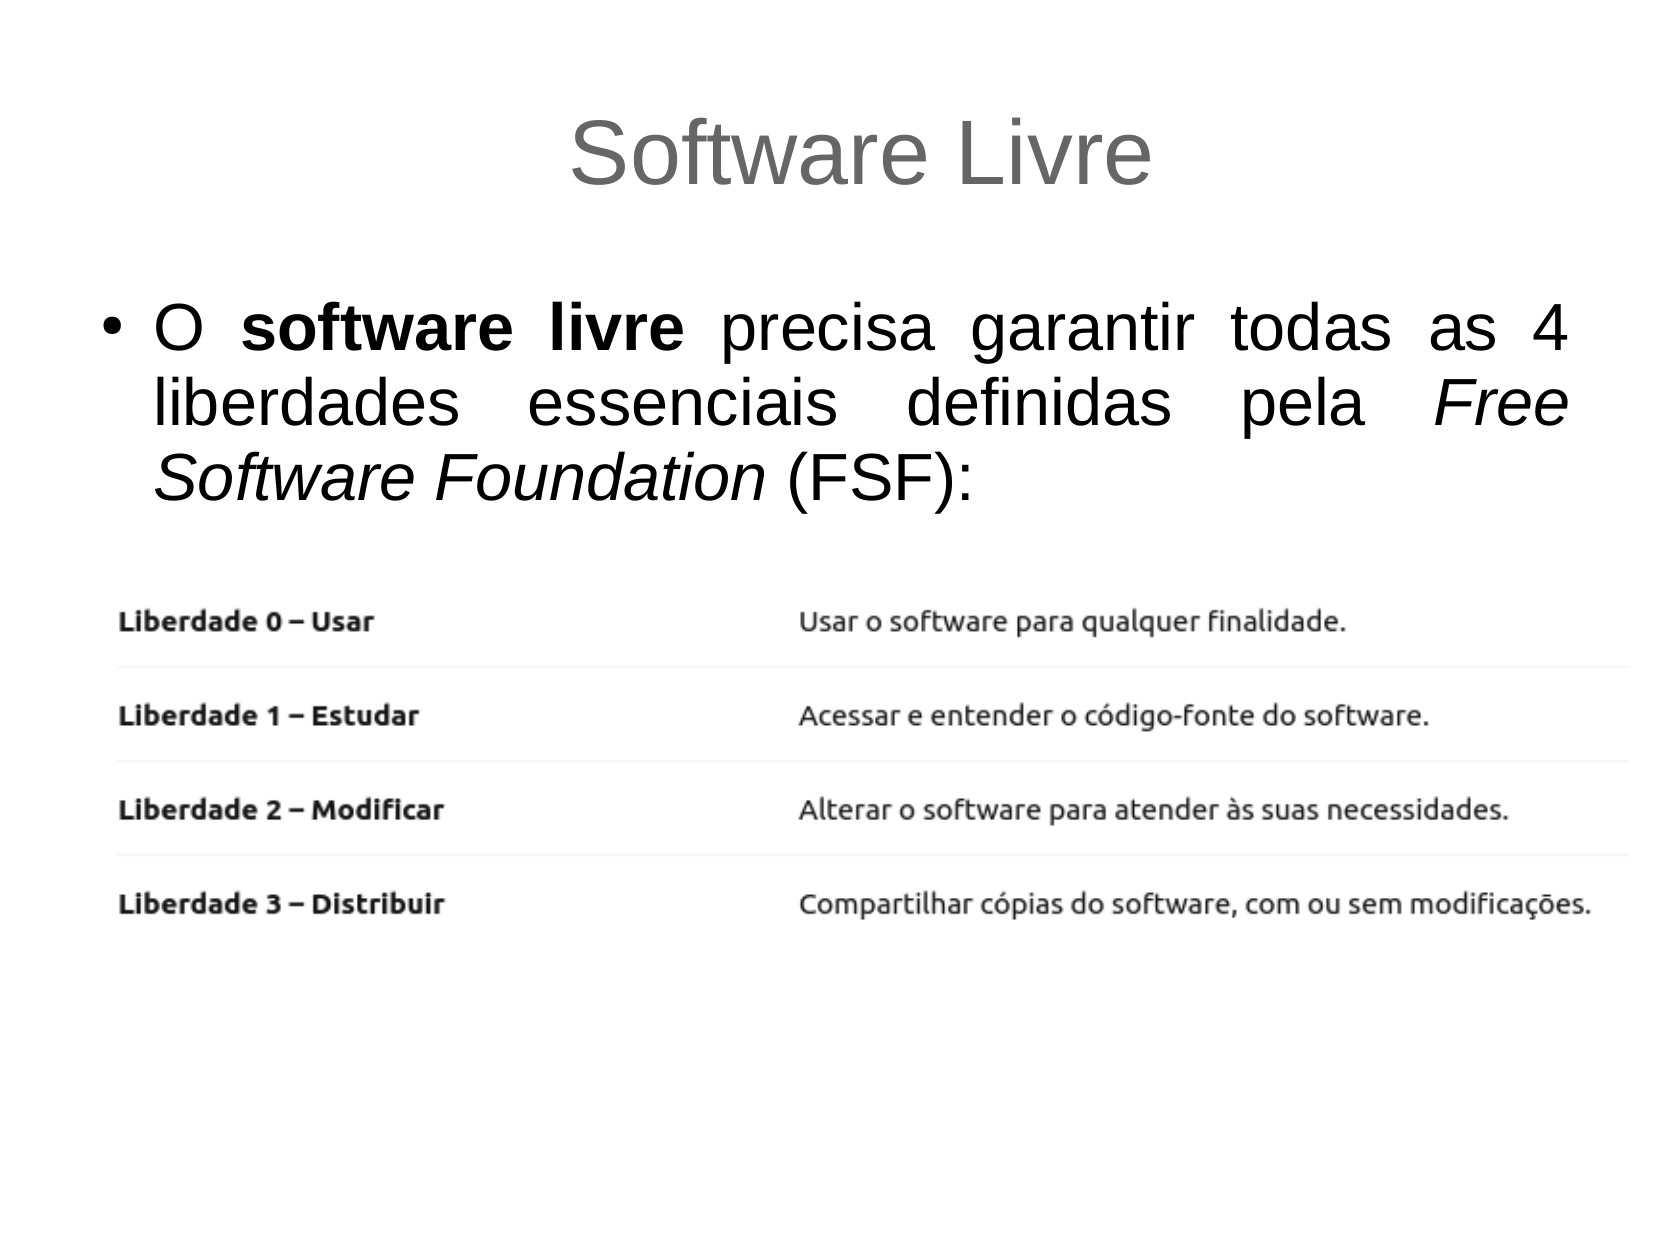

# Software Livre
O software livre precisa garantir todas as 4 liberdades essenciais definidas pela Free Software Foundation (FSF):